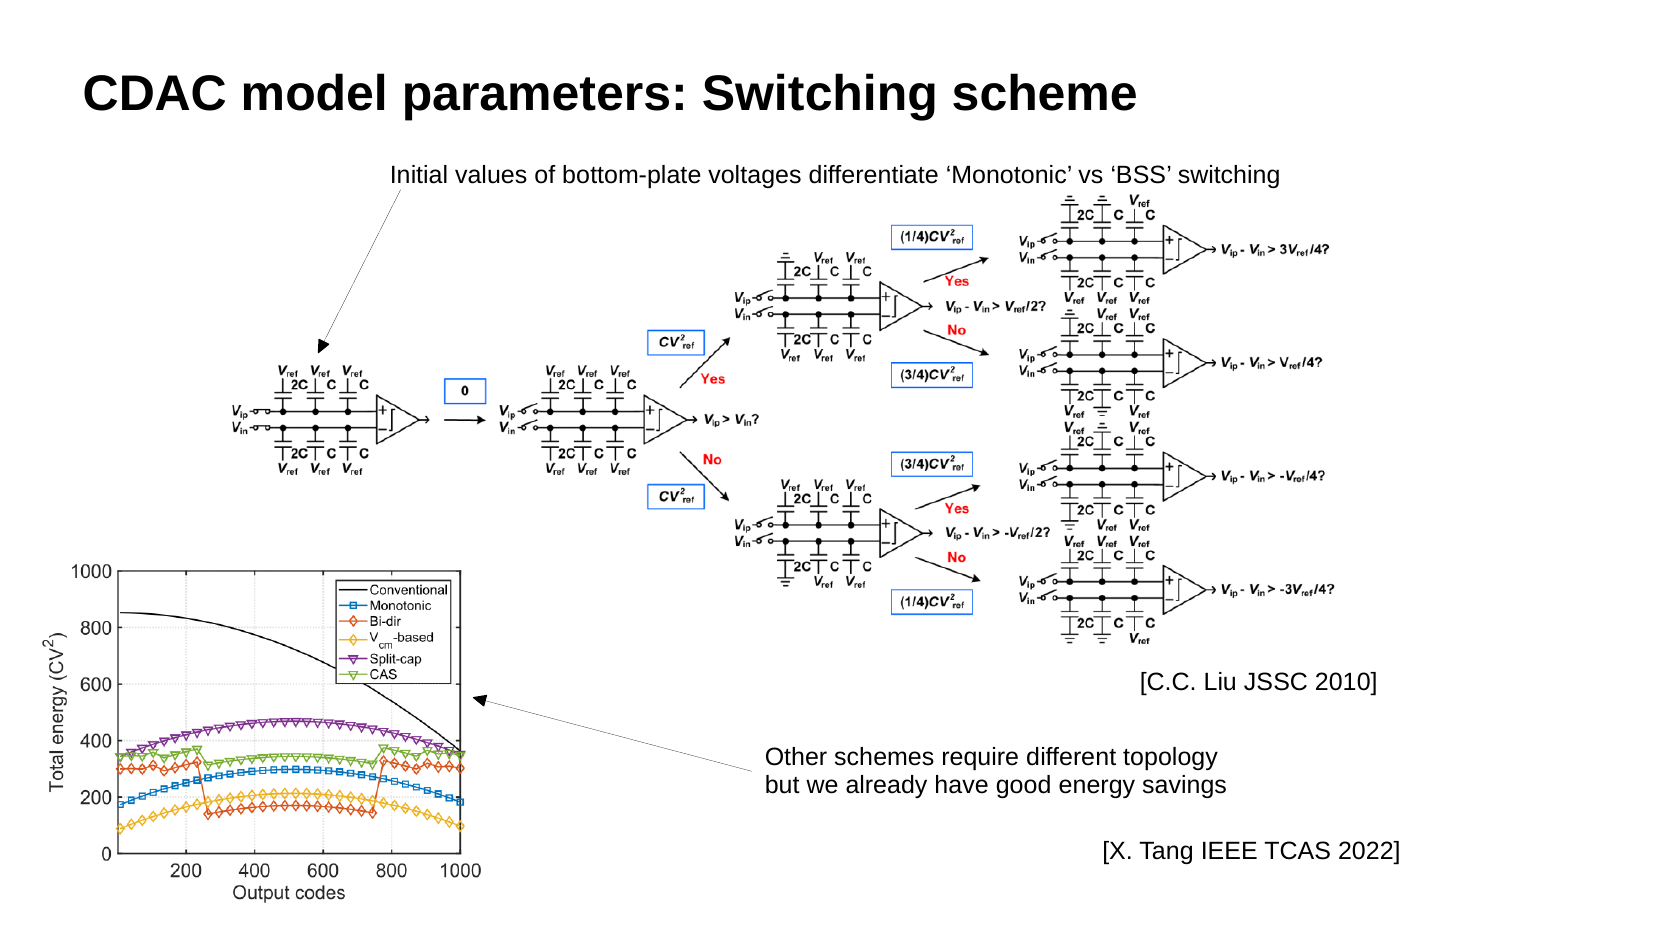

# CDAC model parameters: Switching scheme
Initial values of bottom-plate voltages differentiate ‘Monotonic’ vs ‘BSS’ switching
[C.C. Liu JSSC 2010]
Other schemes require different topology but we already have good energy savings
[X. Tang IEEE TCAS 2022]